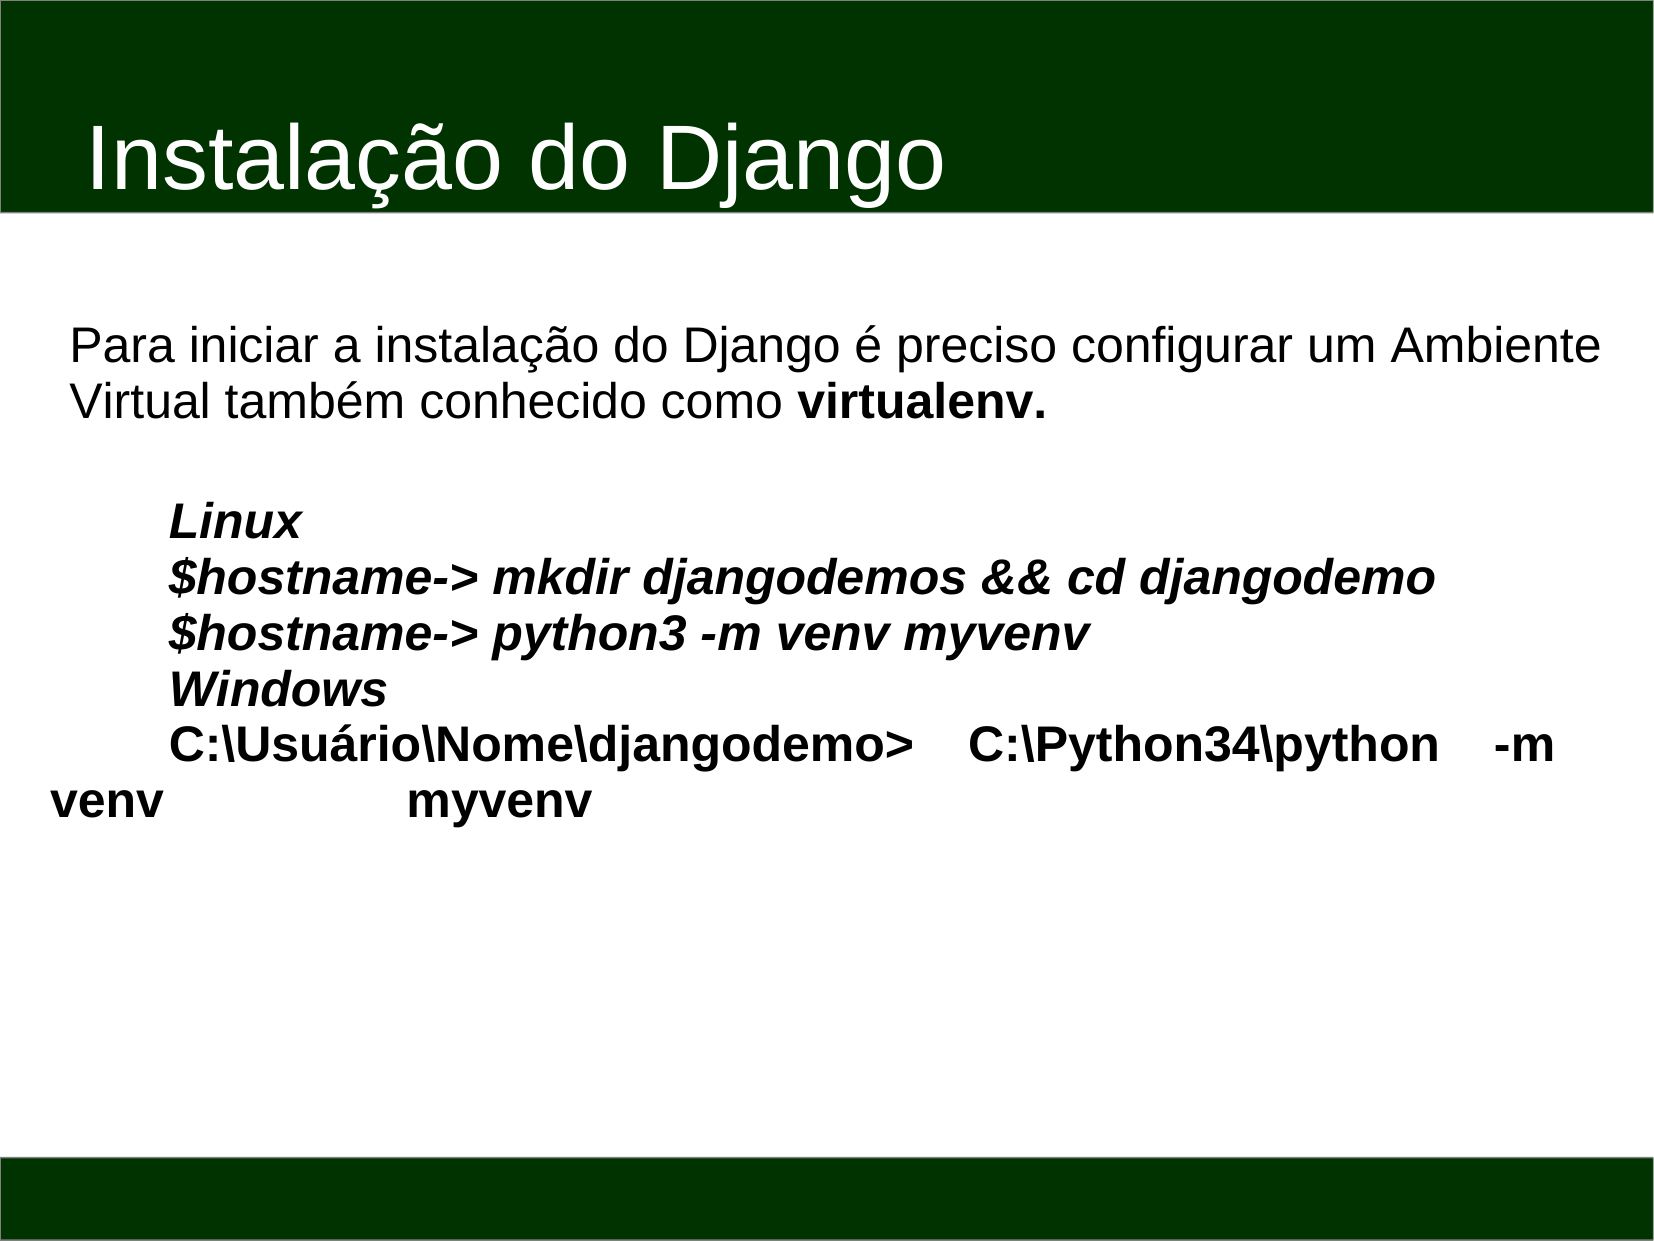

Instalação do Django
Para iniciar a instalação do Django é preciso configurar um Ambiente
Virtual também conhecido como virtualenv.
	Linux
	$hostname-> mkdir djangodemos && cd djangodemo
	$hostname-> python3 -m venv myvenv
	Windows
	C:\Usuário\Nome\djangodemo> C:\Python34\python -m venv 		myvenv